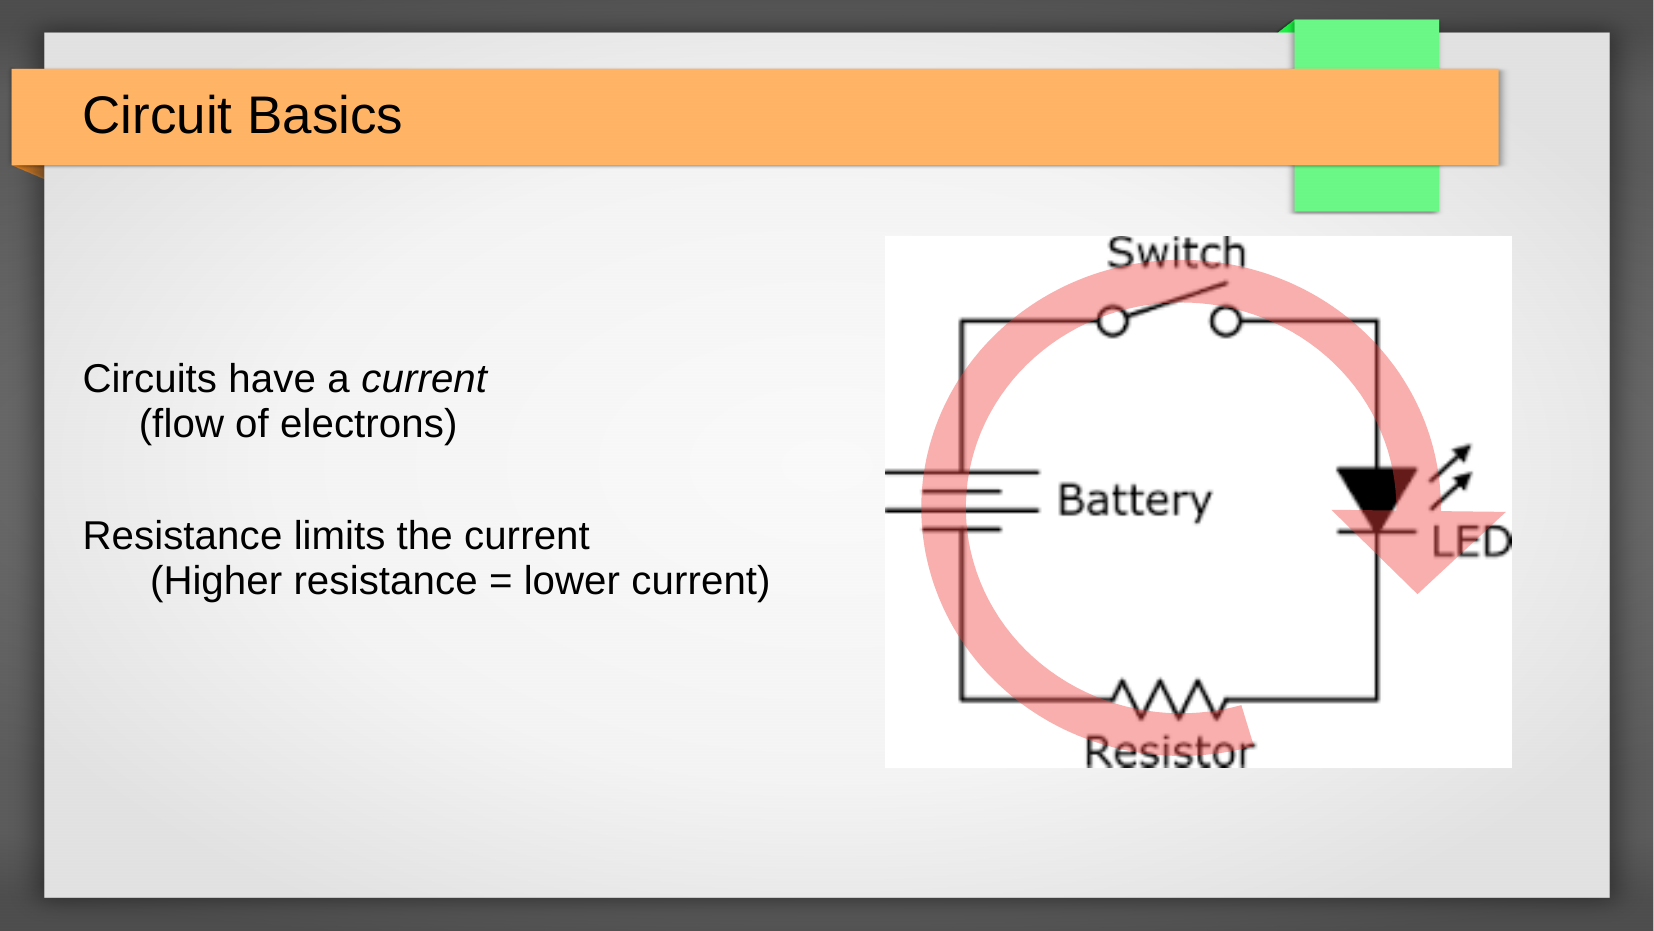

# Circuit Basics
Circuits have a current
 (flow of electrons)
Resistance limits the current
 (Higher resistance = lower current)